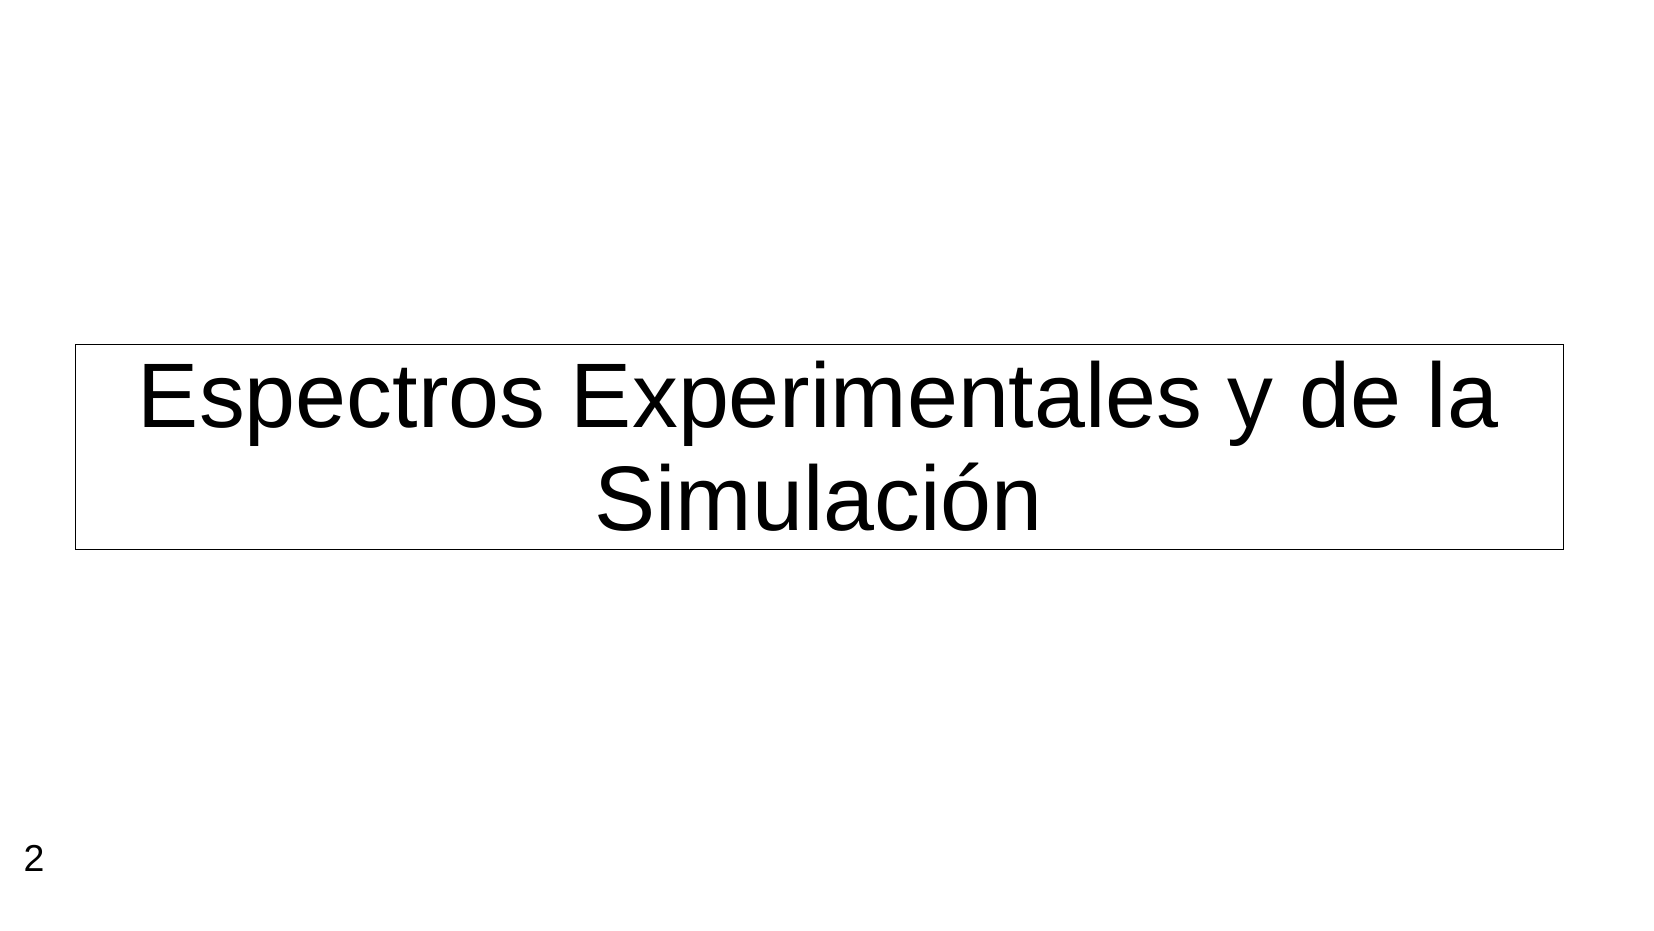

# Espectros Experimentales y de la Simulación